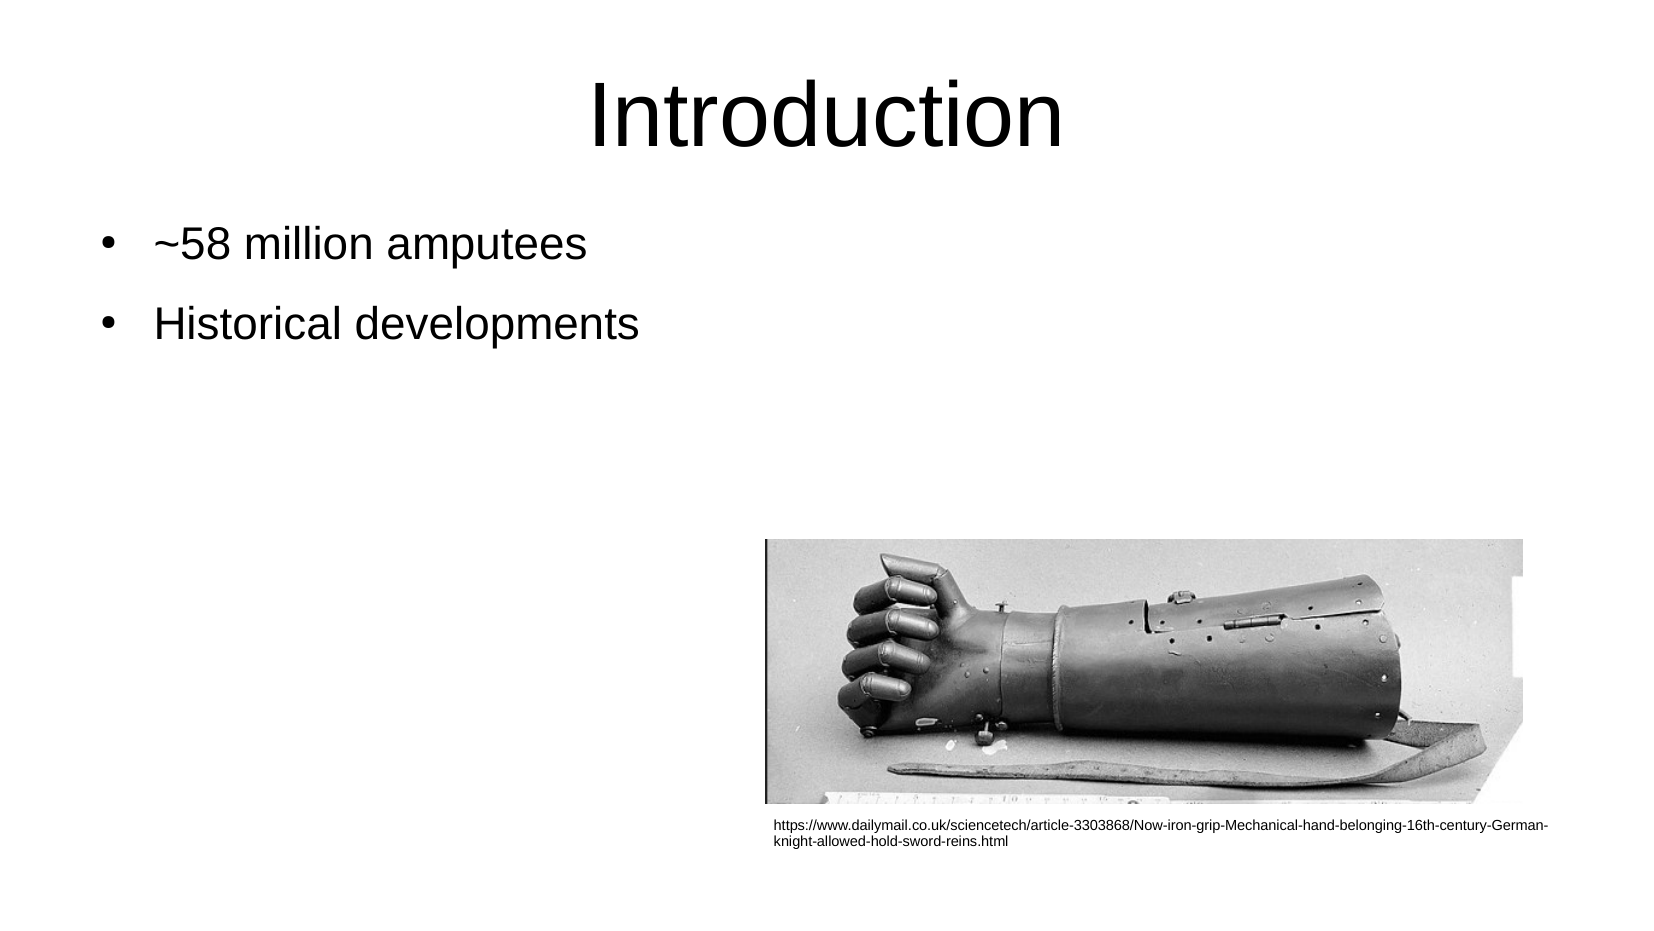

# Introduction
~58 million amputees
Historical developments
https://www.dailymail.co.uk/sciencetech/article-3303868/Now-iron-grip-Mechanical-hand-belonging-16th-century-German-knight-allowed-hold-sword-reins.html